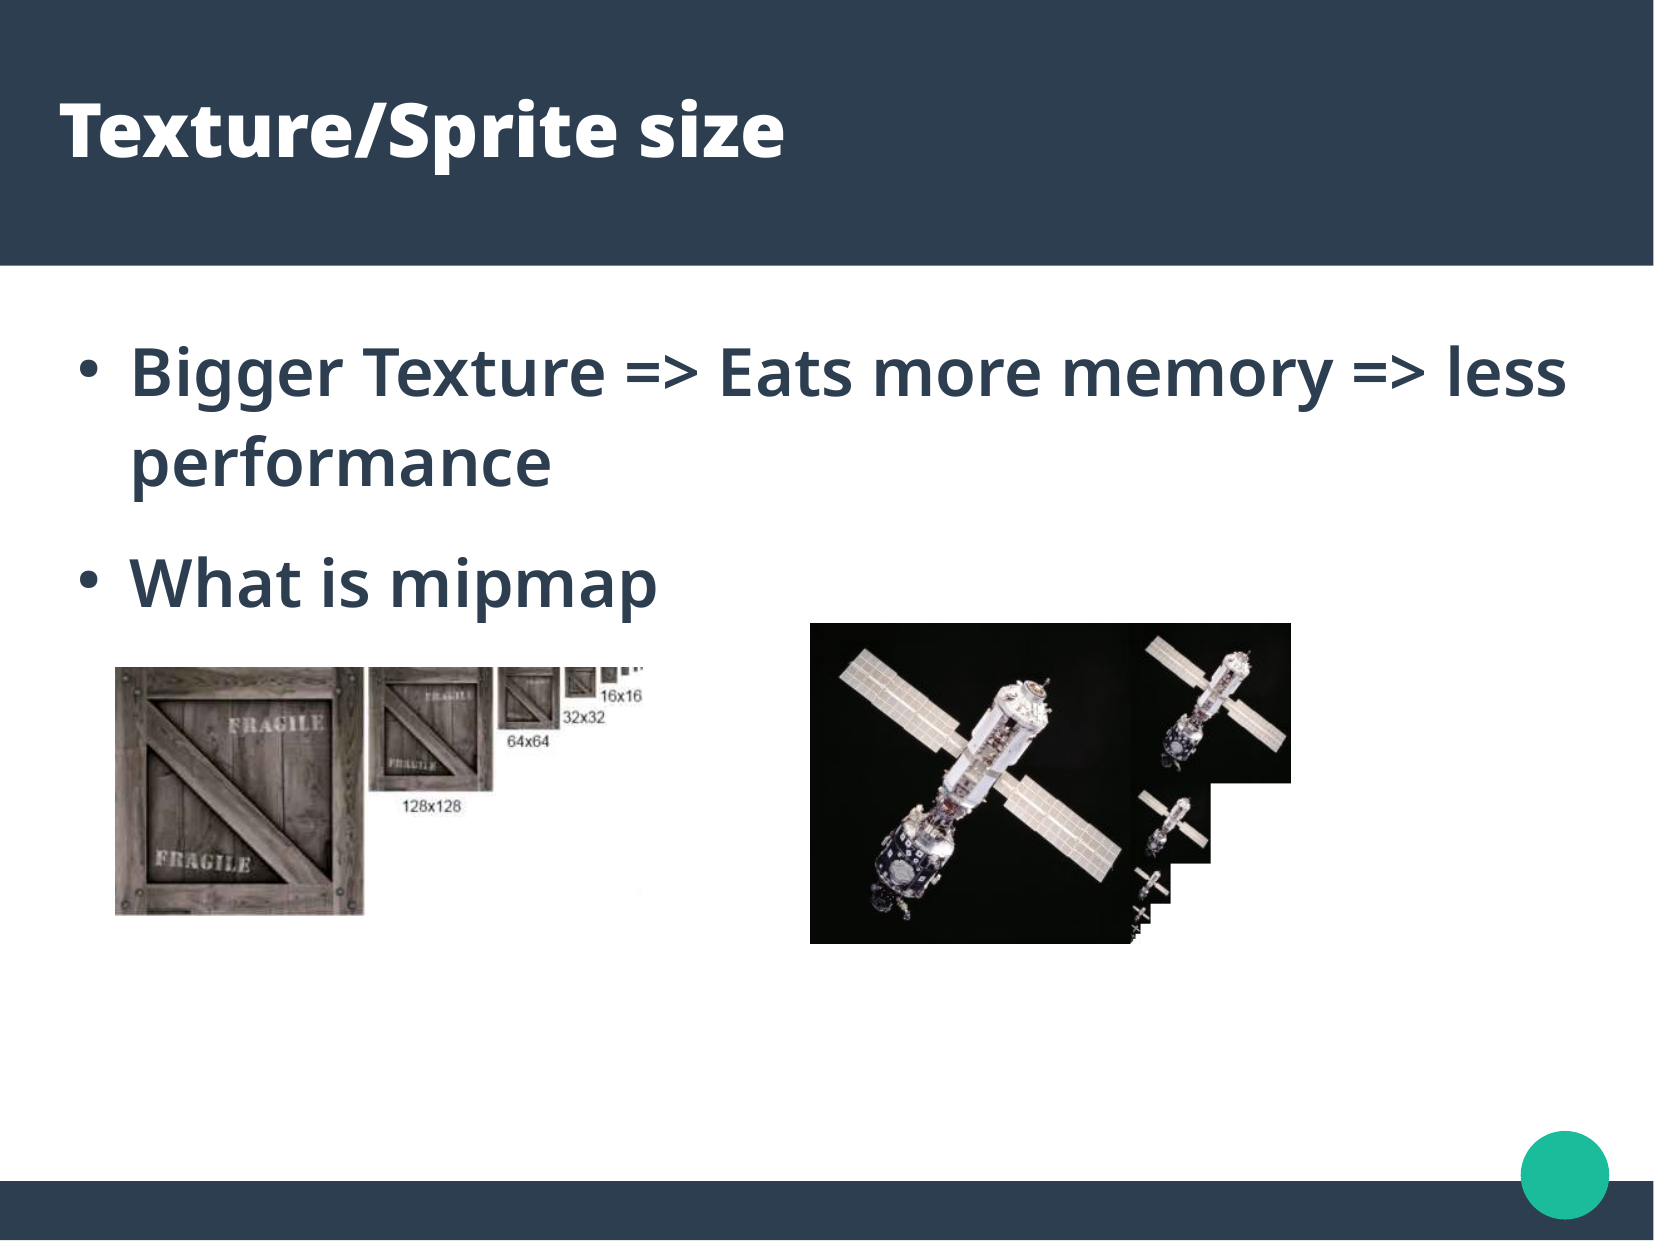

# Texture/Sprite size
Bigger Texture => Eats more memory => less performance
What is mipmap